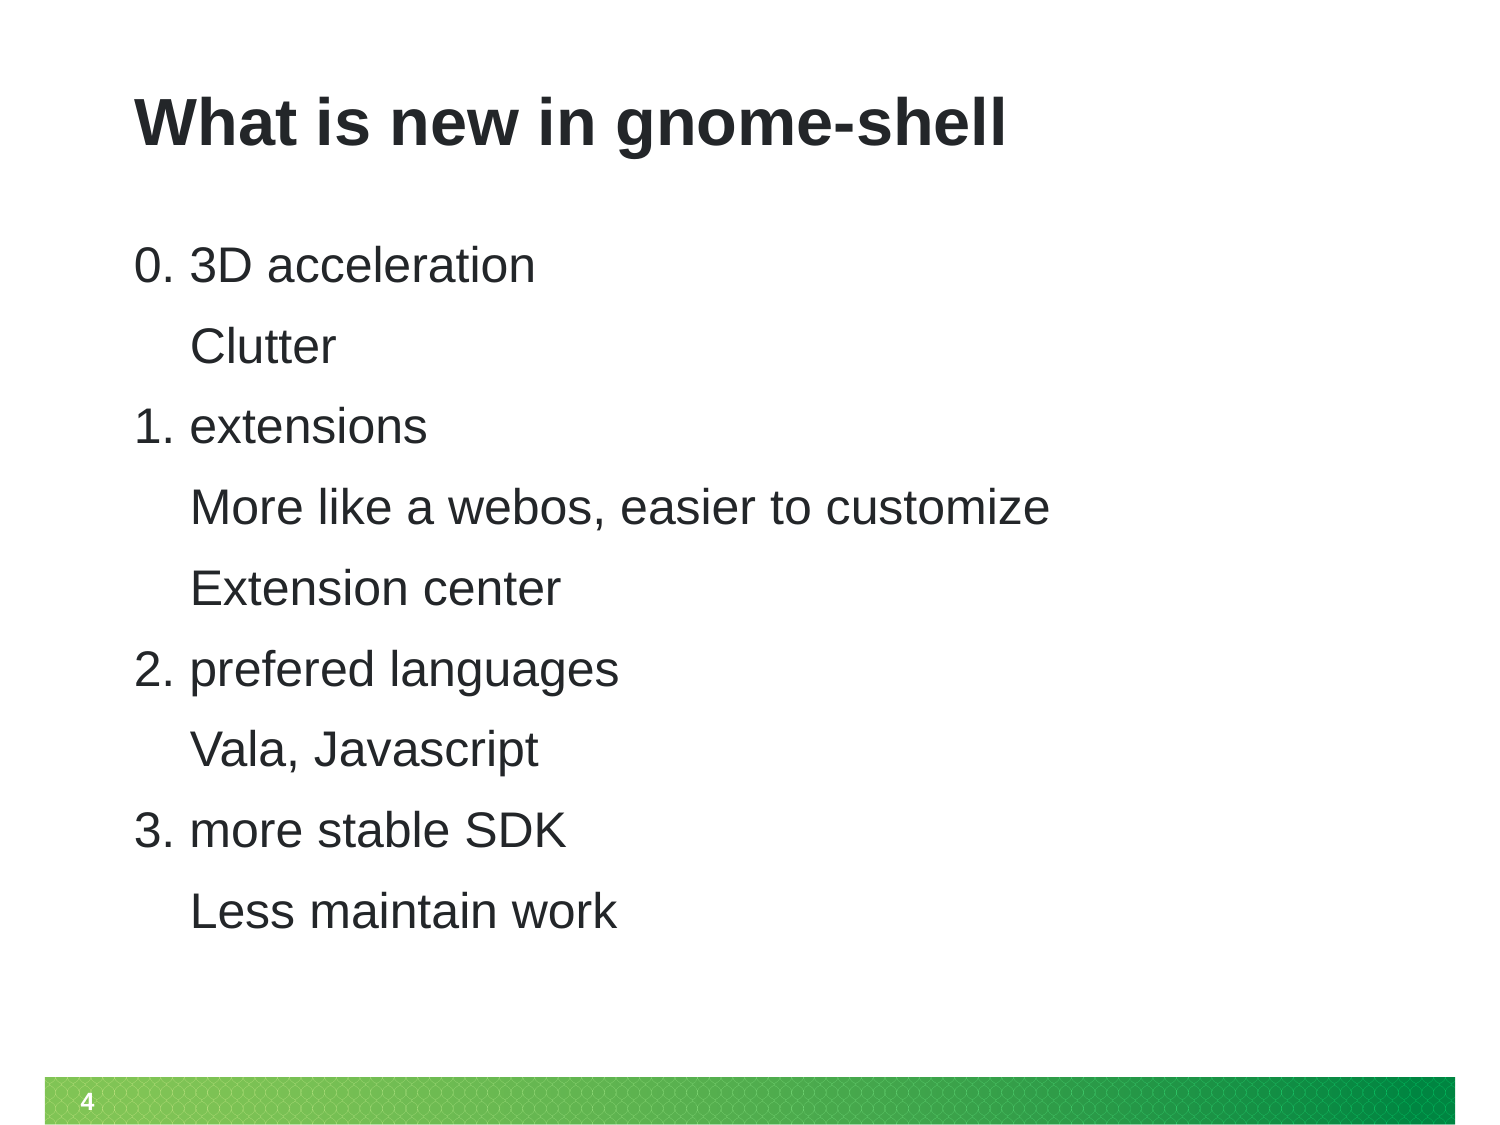

# What is new in gnome-shell
0. 3D acceleration
 Clutter
1. extensions
 More like a webos, easier to customize
 Extension center
2. prefered languages
 Vala, Javascript
3. more stable SDK
 Less maintain work